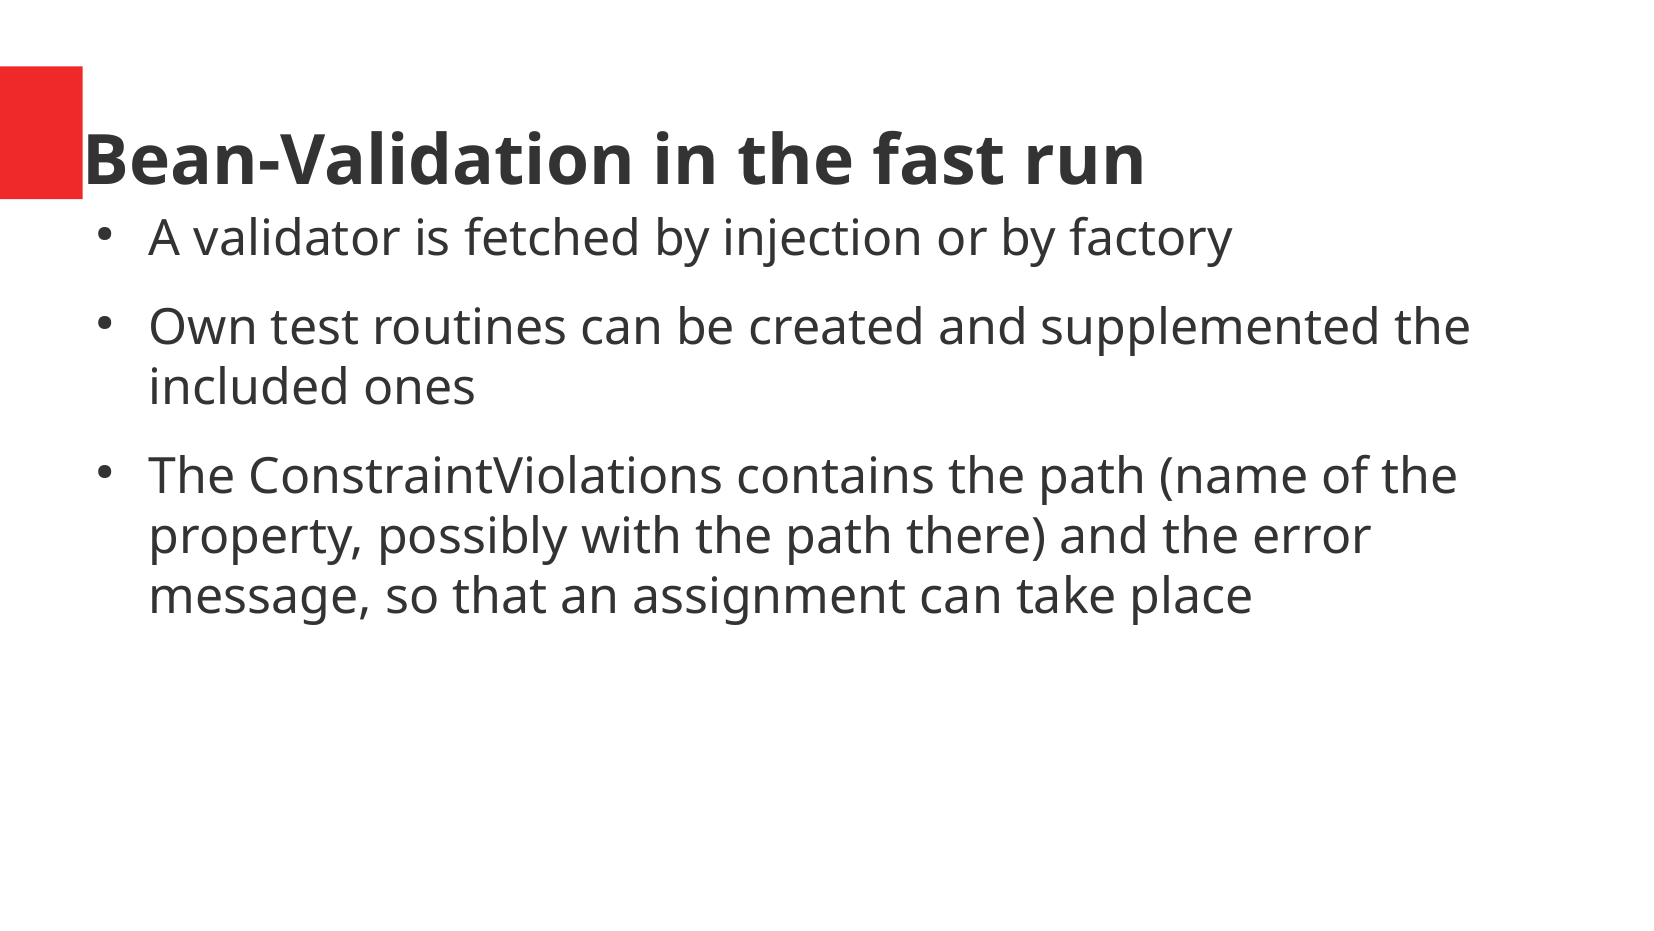

# Bean-Validation in the fast run
A validator is fetched by injection or by factory
Own test routines can be created and supplemented the included ones
The ConstraintViolations contains the path (name of the property, possibly with the path there) and the error message, so that an assignment can take place